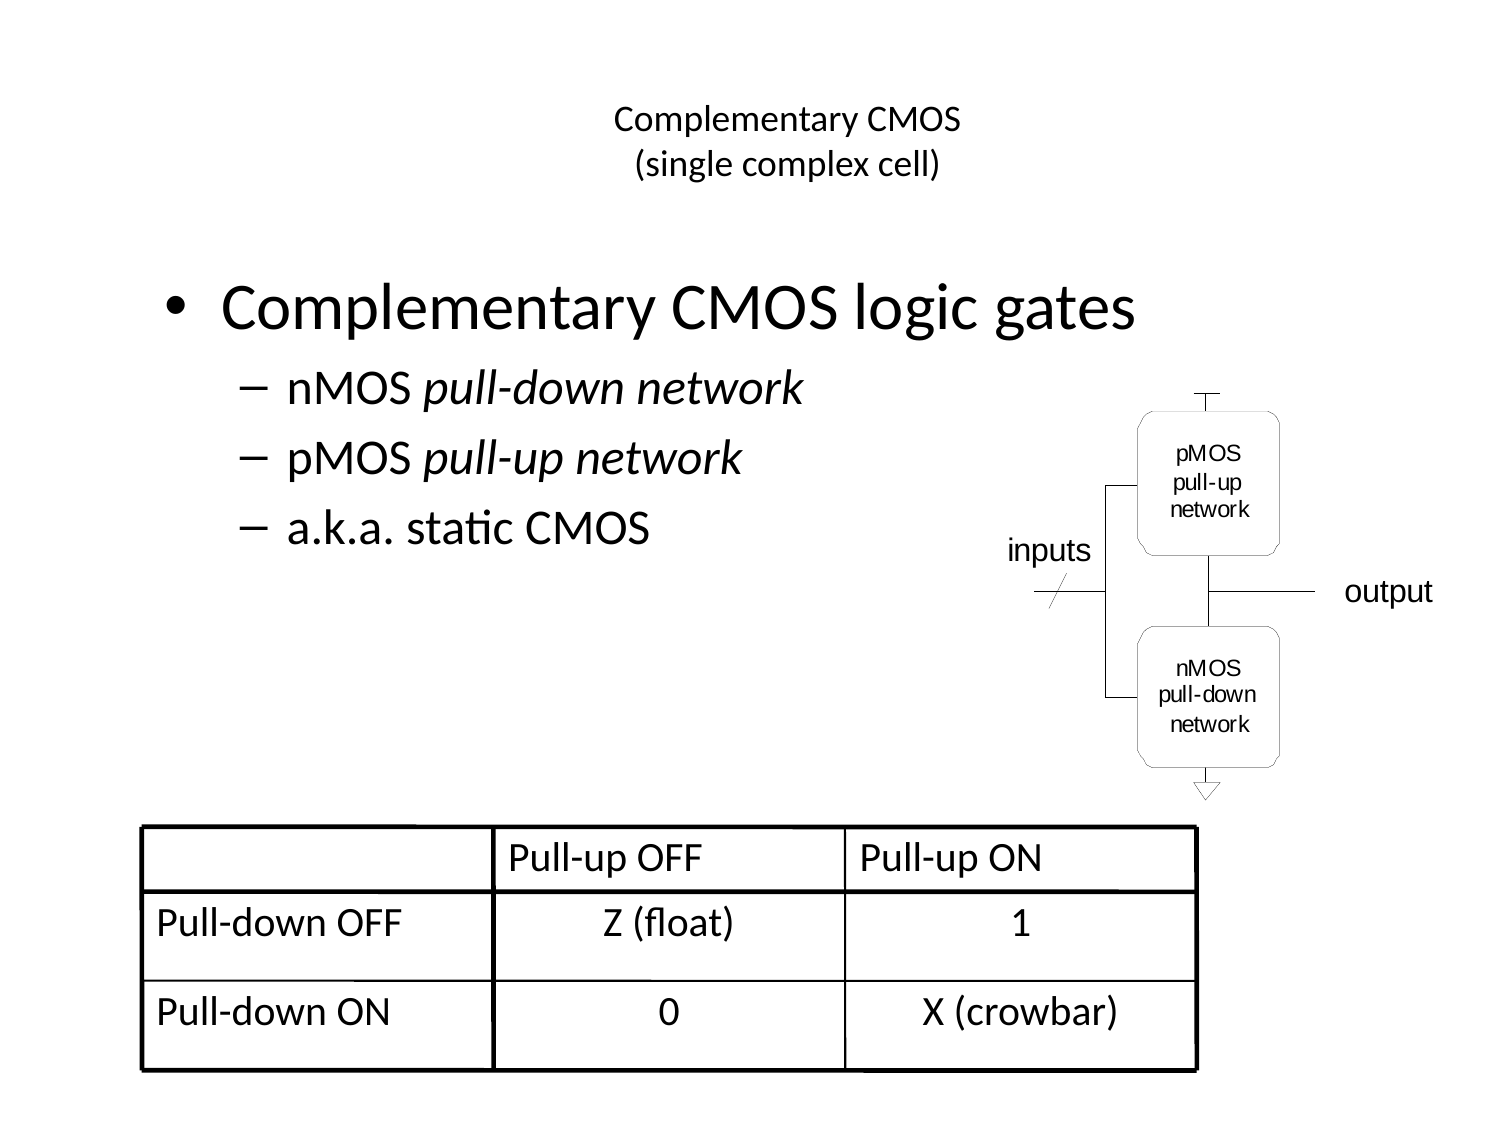

# Complementary CMOS (single complex cell)
Complementary CMOS logic gates
nMOS pull-down network
pMOS pull-up network
a.k.a. static CMOS
Pull-up OFF
Pull-up ON
Pull-down OFF
Z (float)
1
Pull-down ON
0
X (crowbar)